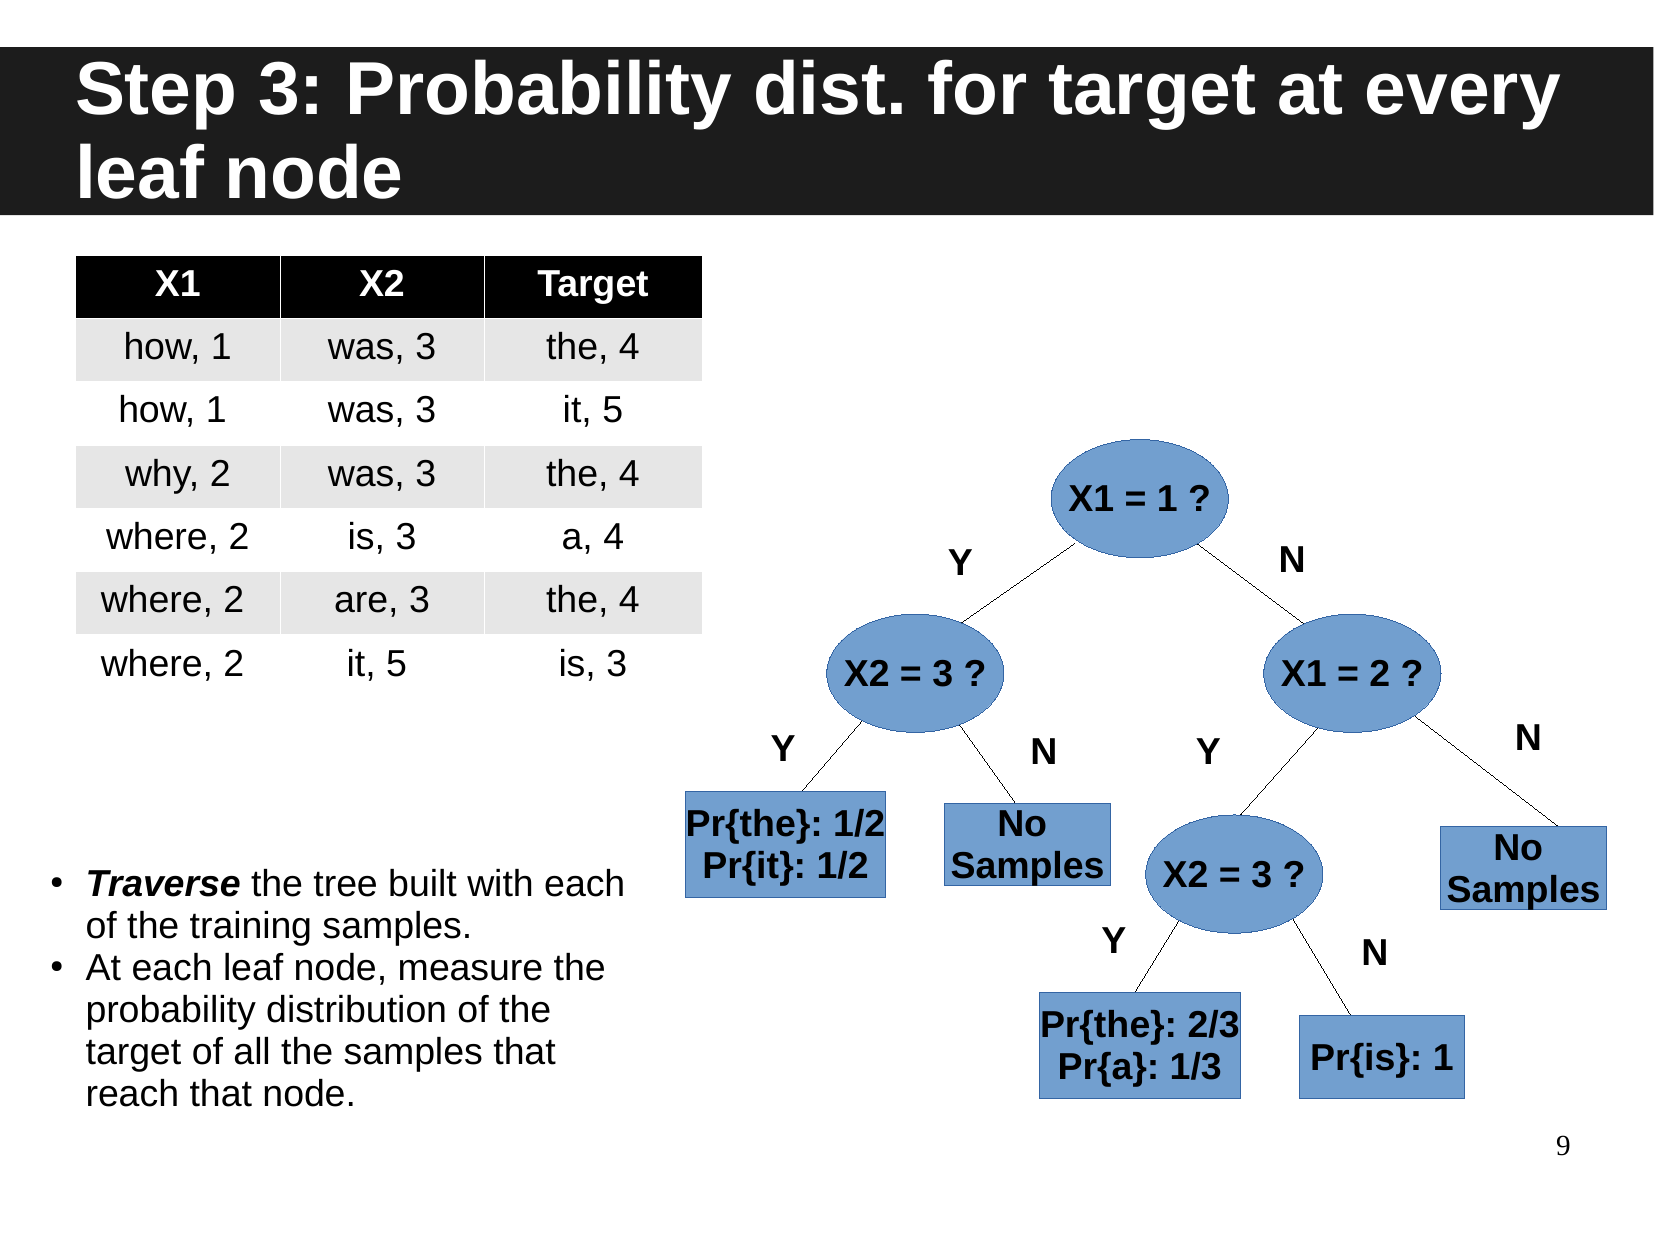

# Step 3: Probability dist. for target at every leaf node
| X1 | X2 | Target |
| --- | --- | --- |
| how, 1 | was, 3 | the, 4 |
| how, 1 | was, 3 | it, 5 |
| why, 2 | was, 3 | the, 4 |
| where, 2 | is, 3 | a, 4 |
| where, 2 | are, 3 | the, 4 |
| where, 2 | it, 5 | is, 3 |
X1 = 1 ?
N
Y
X2 = 3 ?
X1 = 2 ?
N
Y
N
Y
Pr{the}: 1/2
Pr{it}: 1/2
No
Samples
X2 = 3 ?
No
Samples
Traverse the tree built with each of the training samples.
At each leaf node, measure the probability distribution of the target of all the samples that reach that node.
Y
N
Pr{the}: 2/3
Pr{a}: 1/3
Pr{is}: 1
9